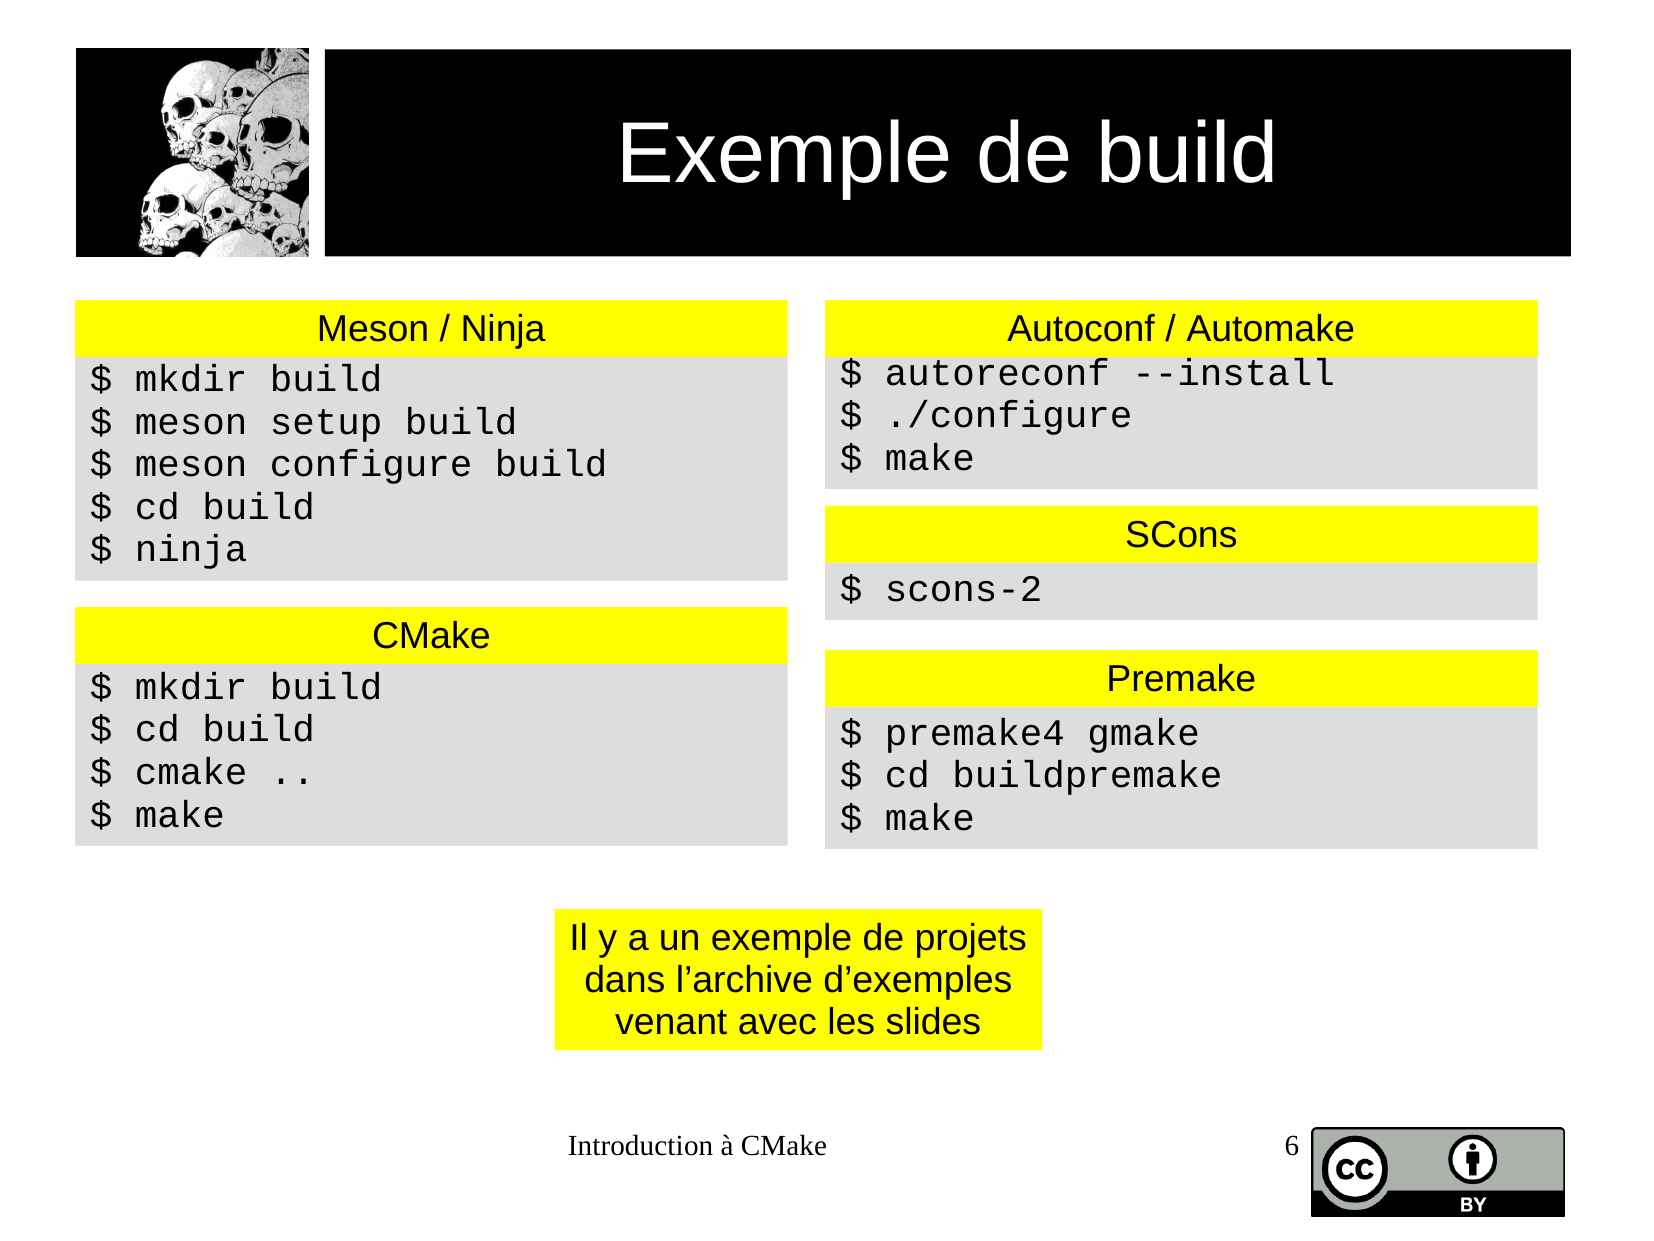

# Exemple de build
Meson / Ninja
Autoconf / Automake
$ autoreconf --install
$ ./configure
$ make
$ mkdir build
$ meson setup build
$ meson configure build
$ cd build
$ ninja
SCons
$ scons-2
CMake
Premake
$ mkdir build
$ cd build
$ cmake ..
$ make
$ premake4 gmake
$ cd buildpremake
$ make
Il y a un exemple de projets dans l’archive d’exemples venant avec les slides
Introduction à CMake
6